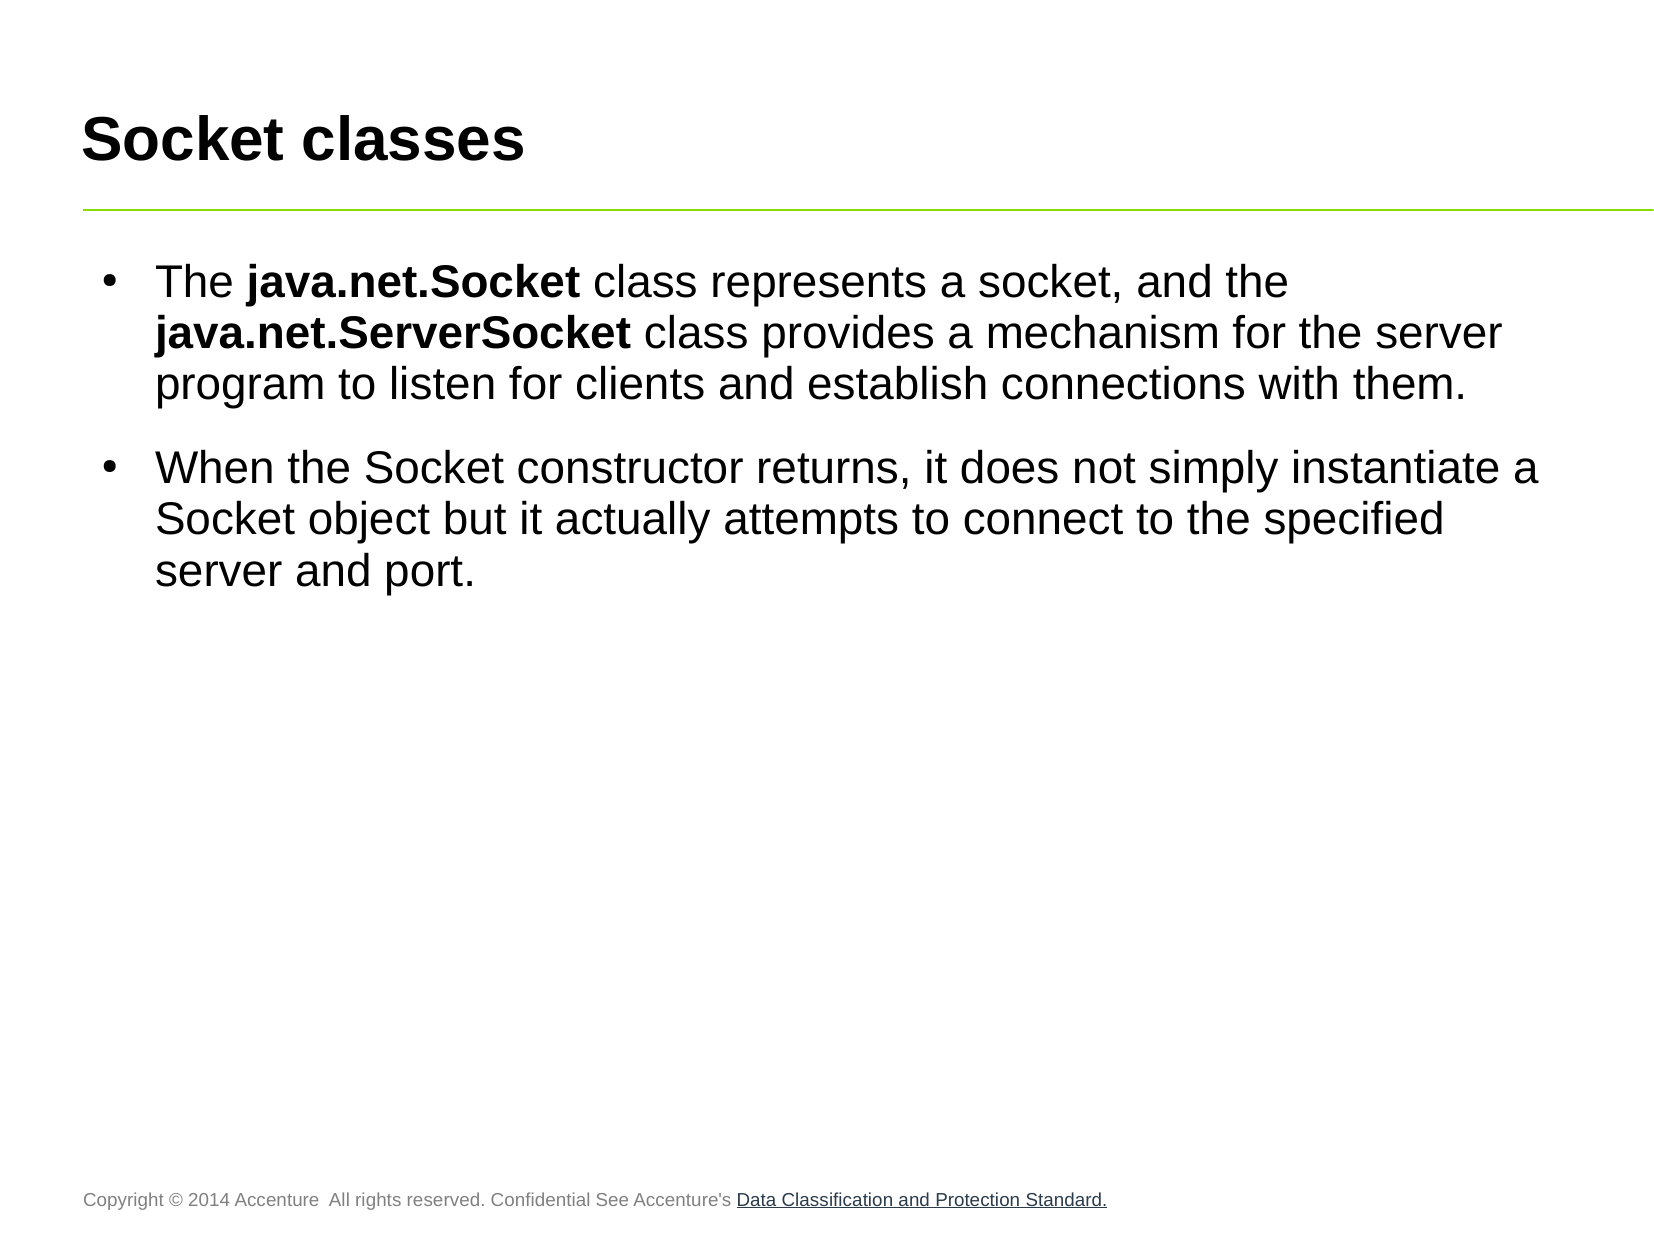

# Socket classes
The java.net.Socket class represents a socket, and the java.net.ServerSocket class provides a mechanism for the server program to listen for clients and establish connections with them.
When the Socket constructor returns, it does not simply instantiate a Socket object but it actually attempts to connect to the specified server and port.